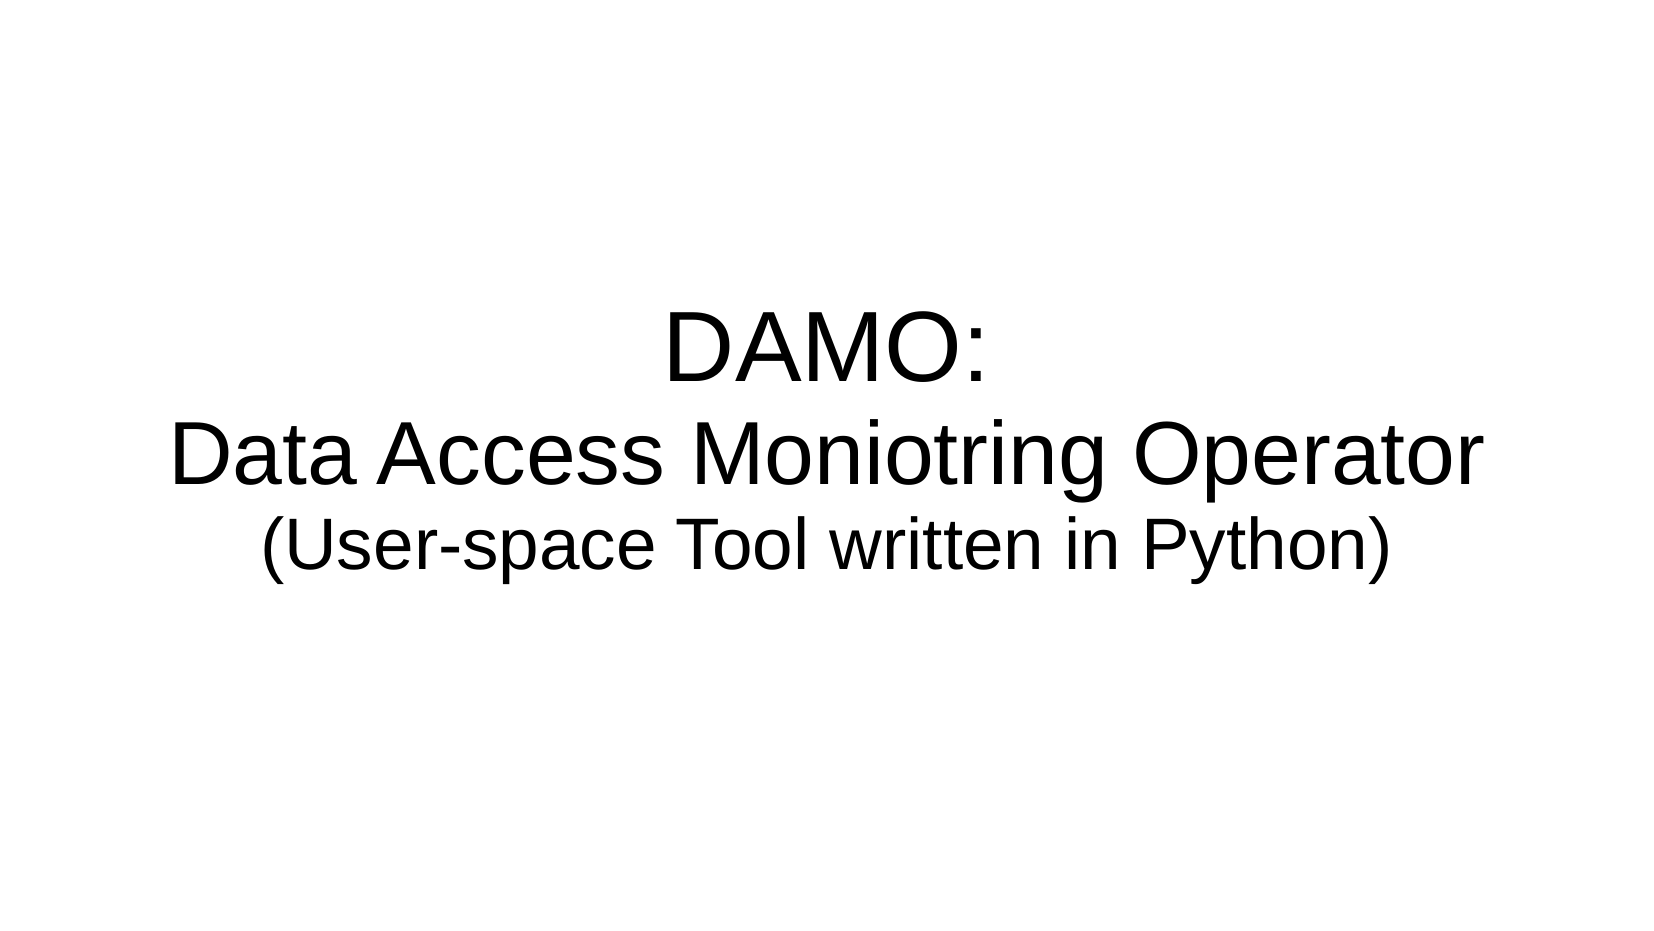

DAMO:
Data Access Moniotring Operator
(User-space Tool written in Python)